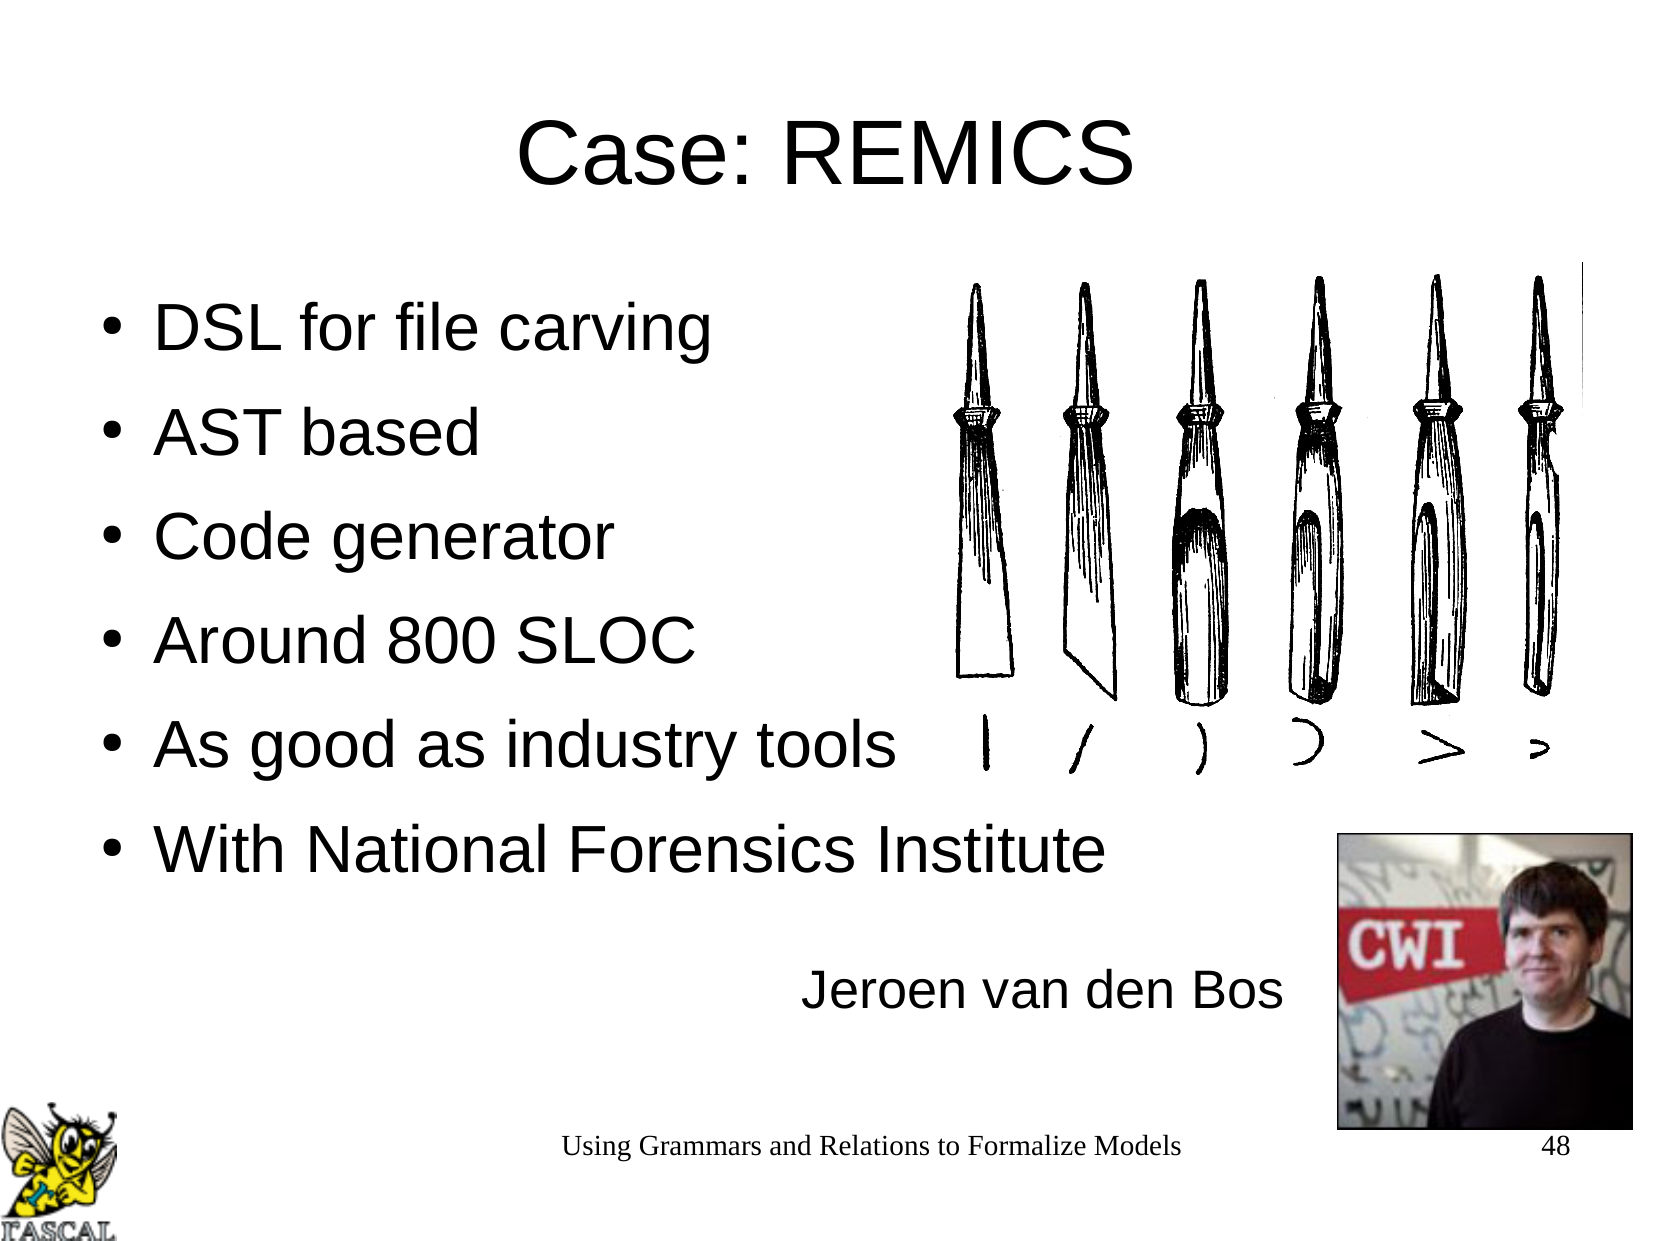

# Case: REMICS
DSL for file carving
AST based
Code generator
Around 800 SLOC
As good as industry tools
With National Forensics Institute
Jeroen van den Bos
48